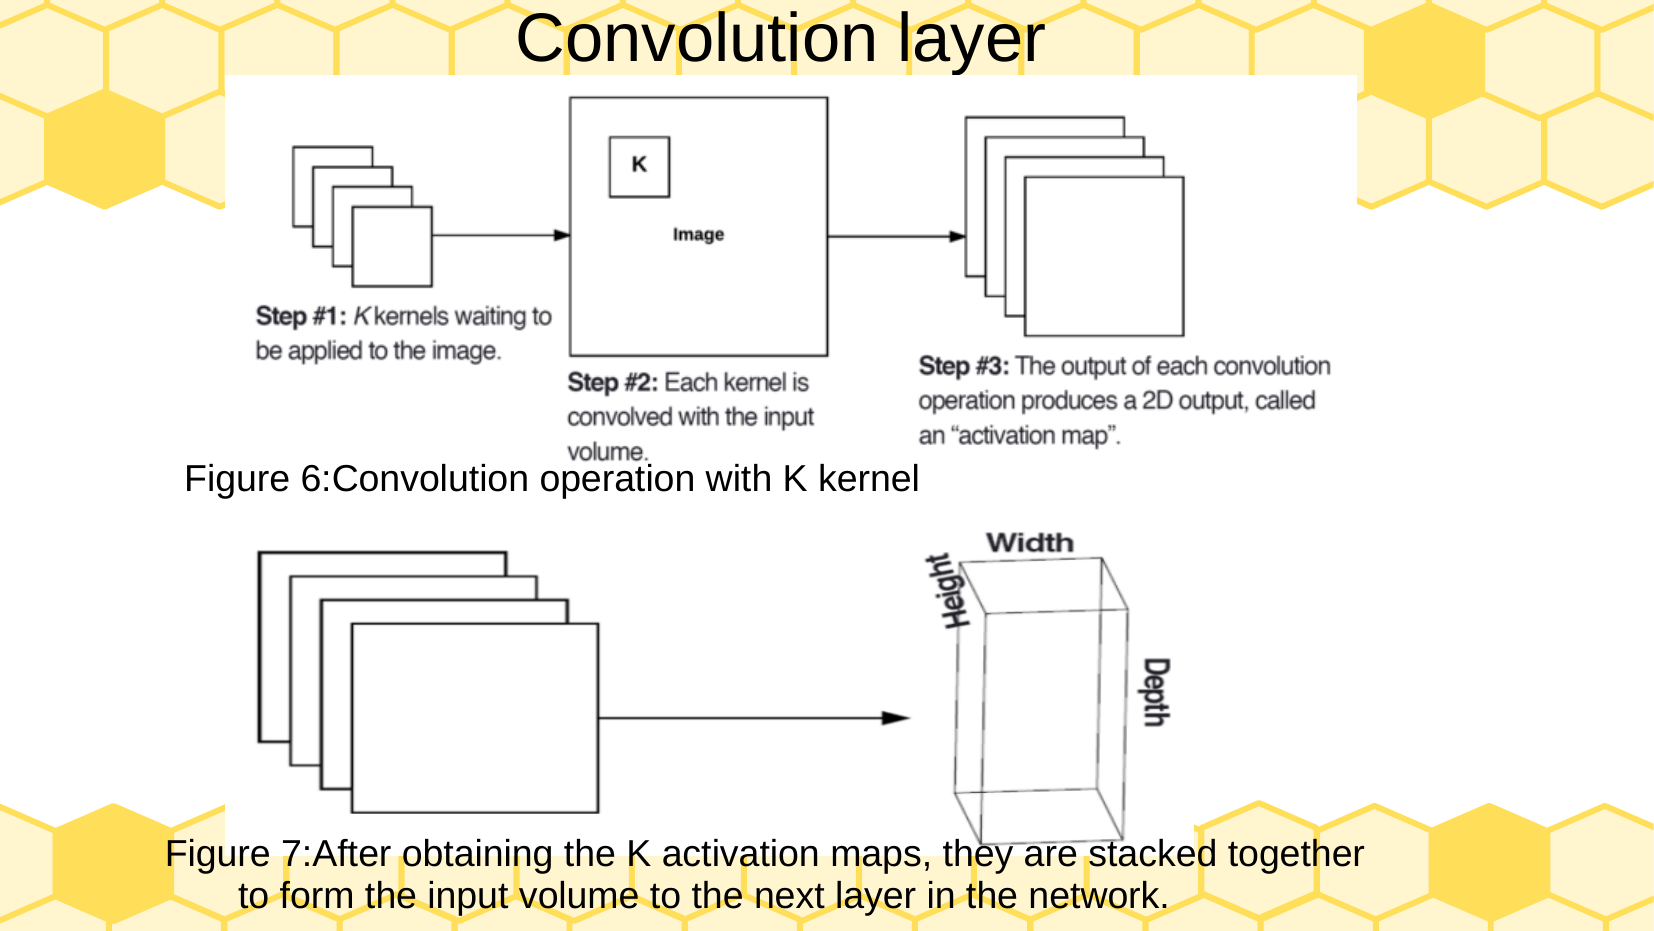

# Convolution layer
 Figure 6:Convolution operation with K kernel
Figure 7:After obtaining the K activation maps, they are stacked together to form the input volume to the next layer in the network.